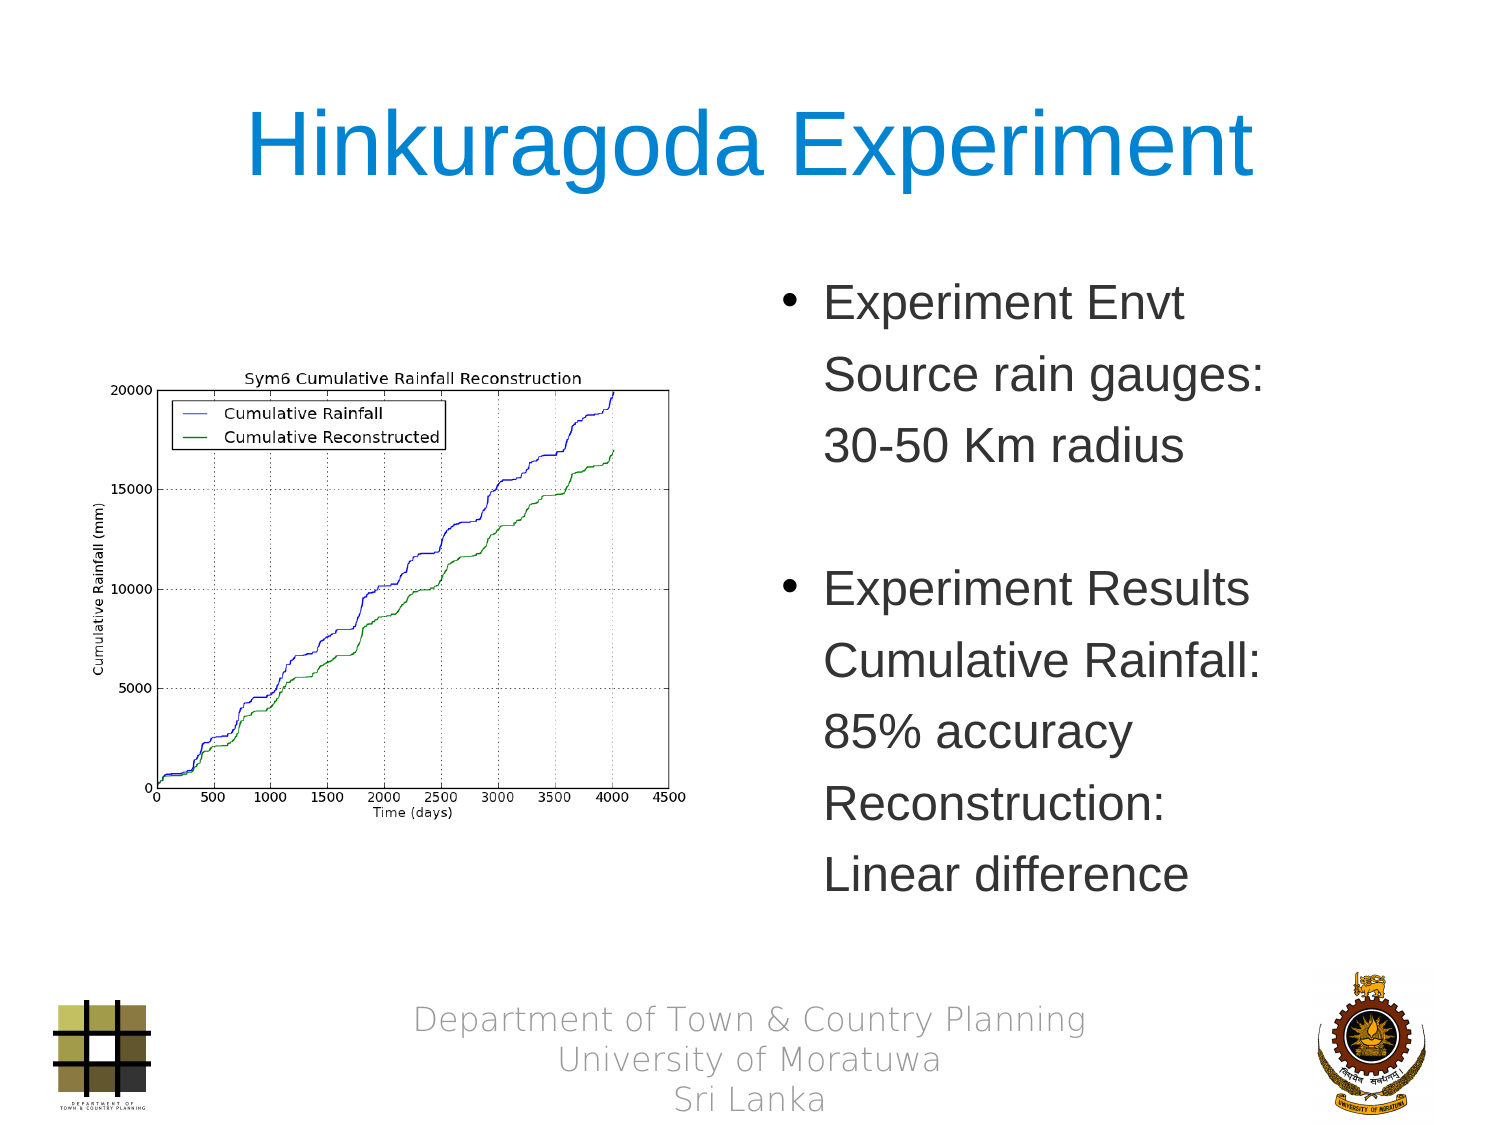

# Hinkuragoda Experiment
Experiment Envt
Source rain gauges:
30-50 Km radius
Experiment Results
Cumulative Rainfall:
85% accuracy
Reconstruction:
Linear difference